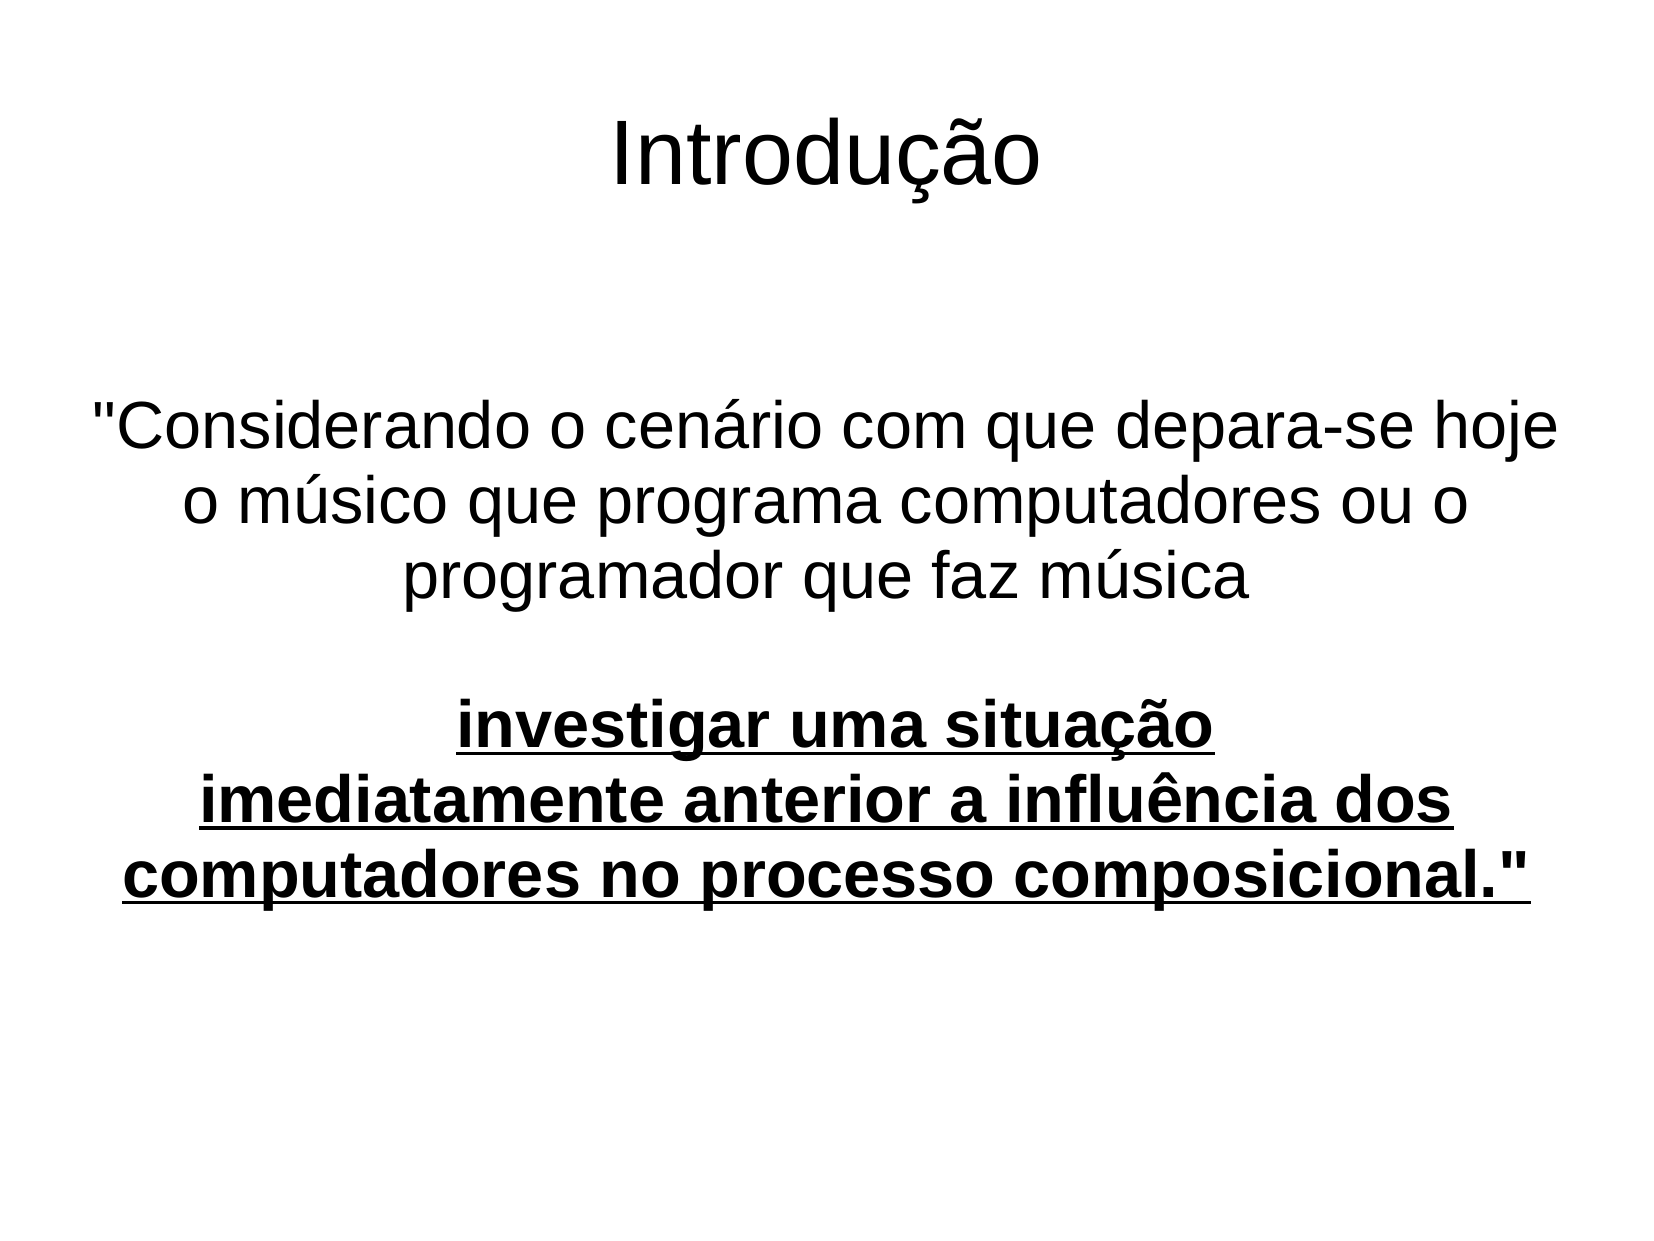

# Introdução
"Considerando o cenário com que depara-se hoje o músico que programa computadores ou o programador que faz música
 investigar uma situação
imediatamente anterior a influência dos computadores no processo composicional."